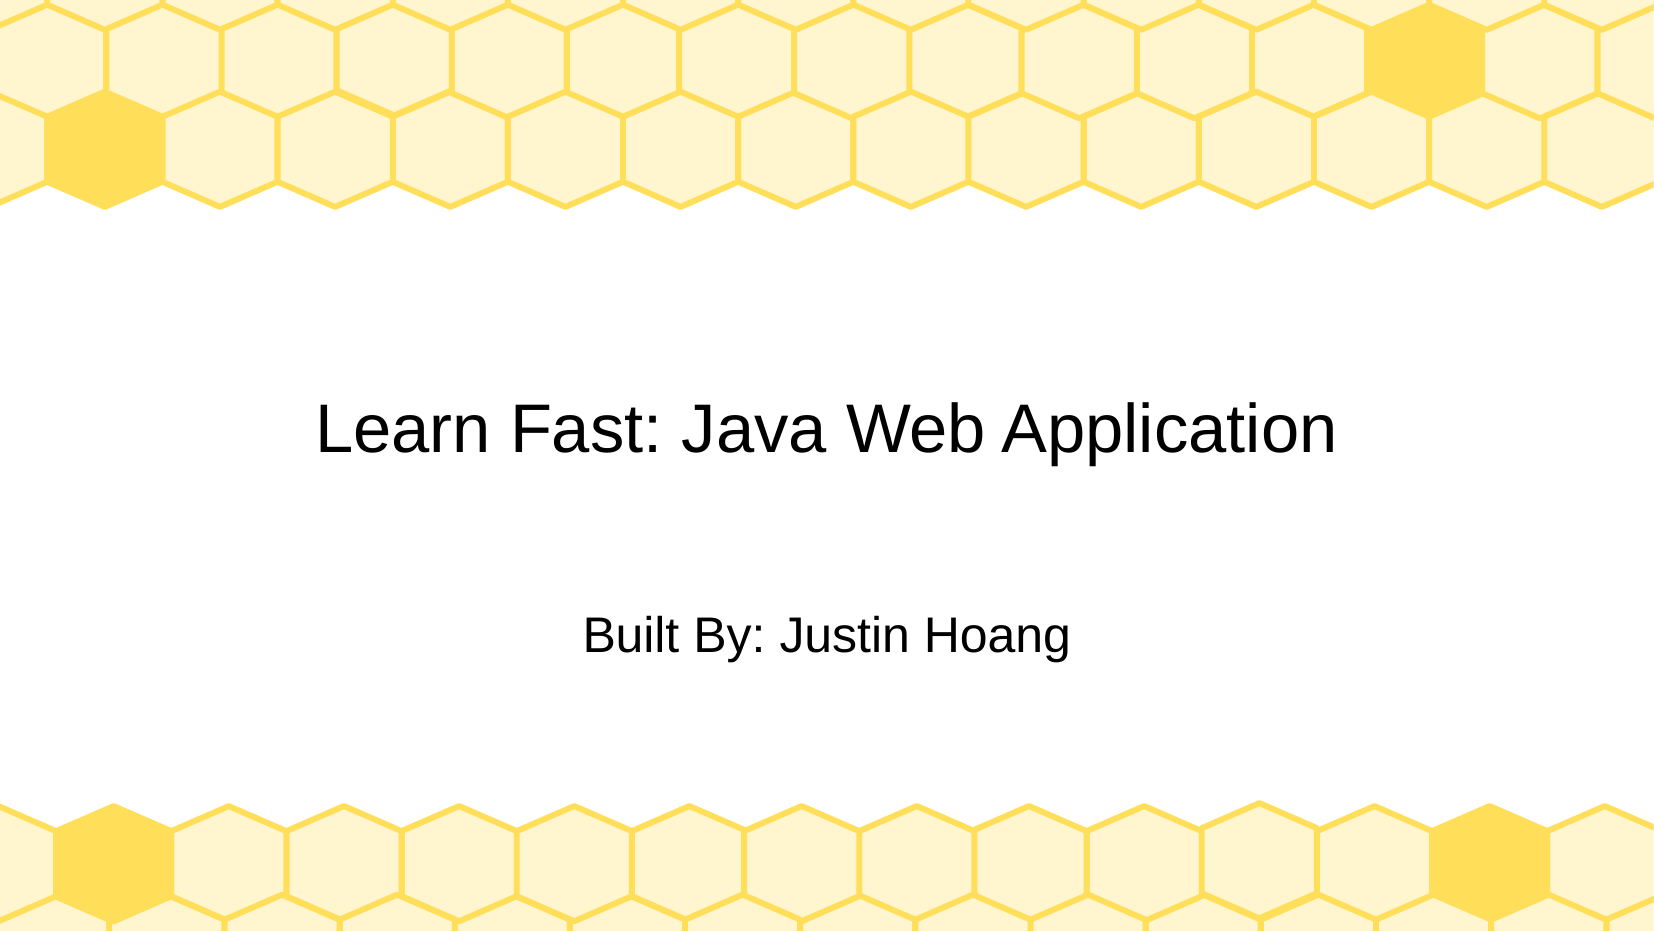

# Learn Fast: Java Web Application
Built By: Justin Hoang